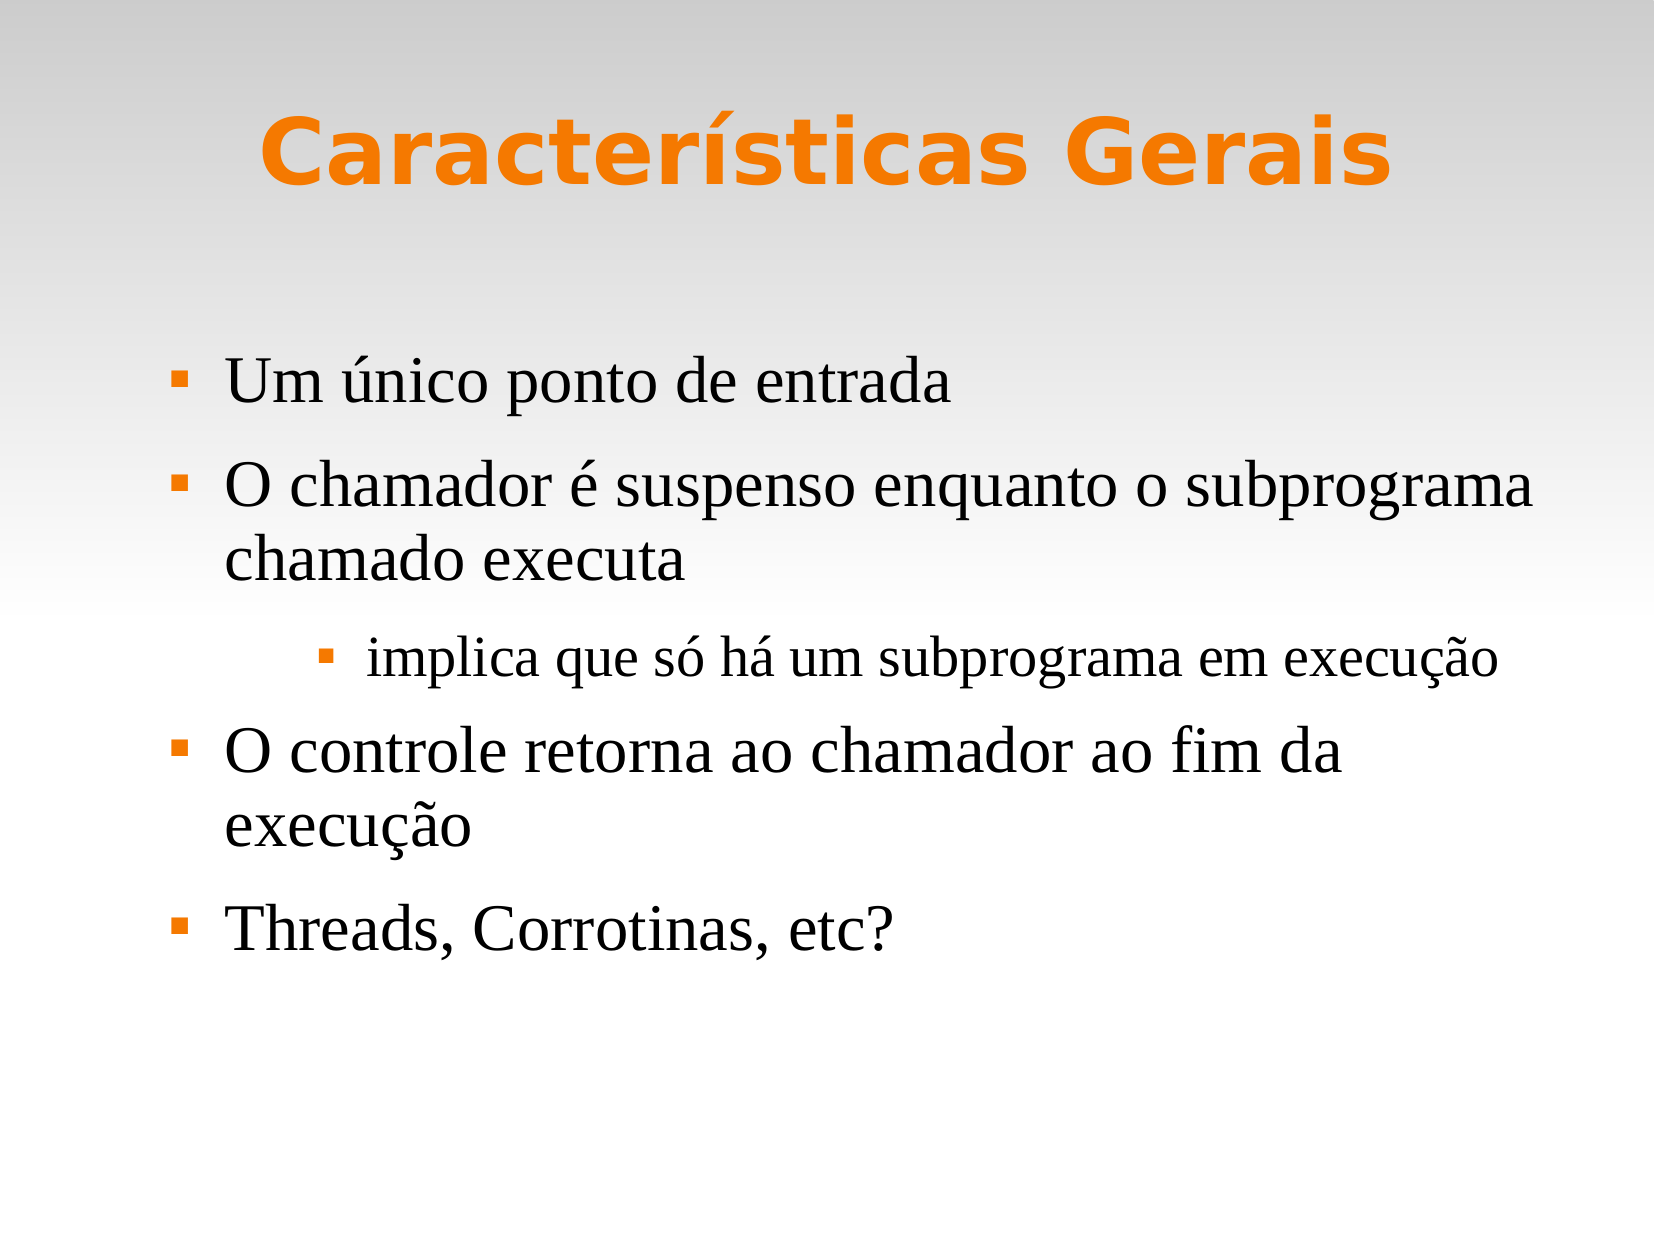

# Características Gerais
Um único ponto de entrada
O chamador é suspenso enquanto o subprograma chamado executa
implica que só há um subprograma em execução
O controle retorna ao chamador ao fim da execução
Threads, Corrotinas, etc?